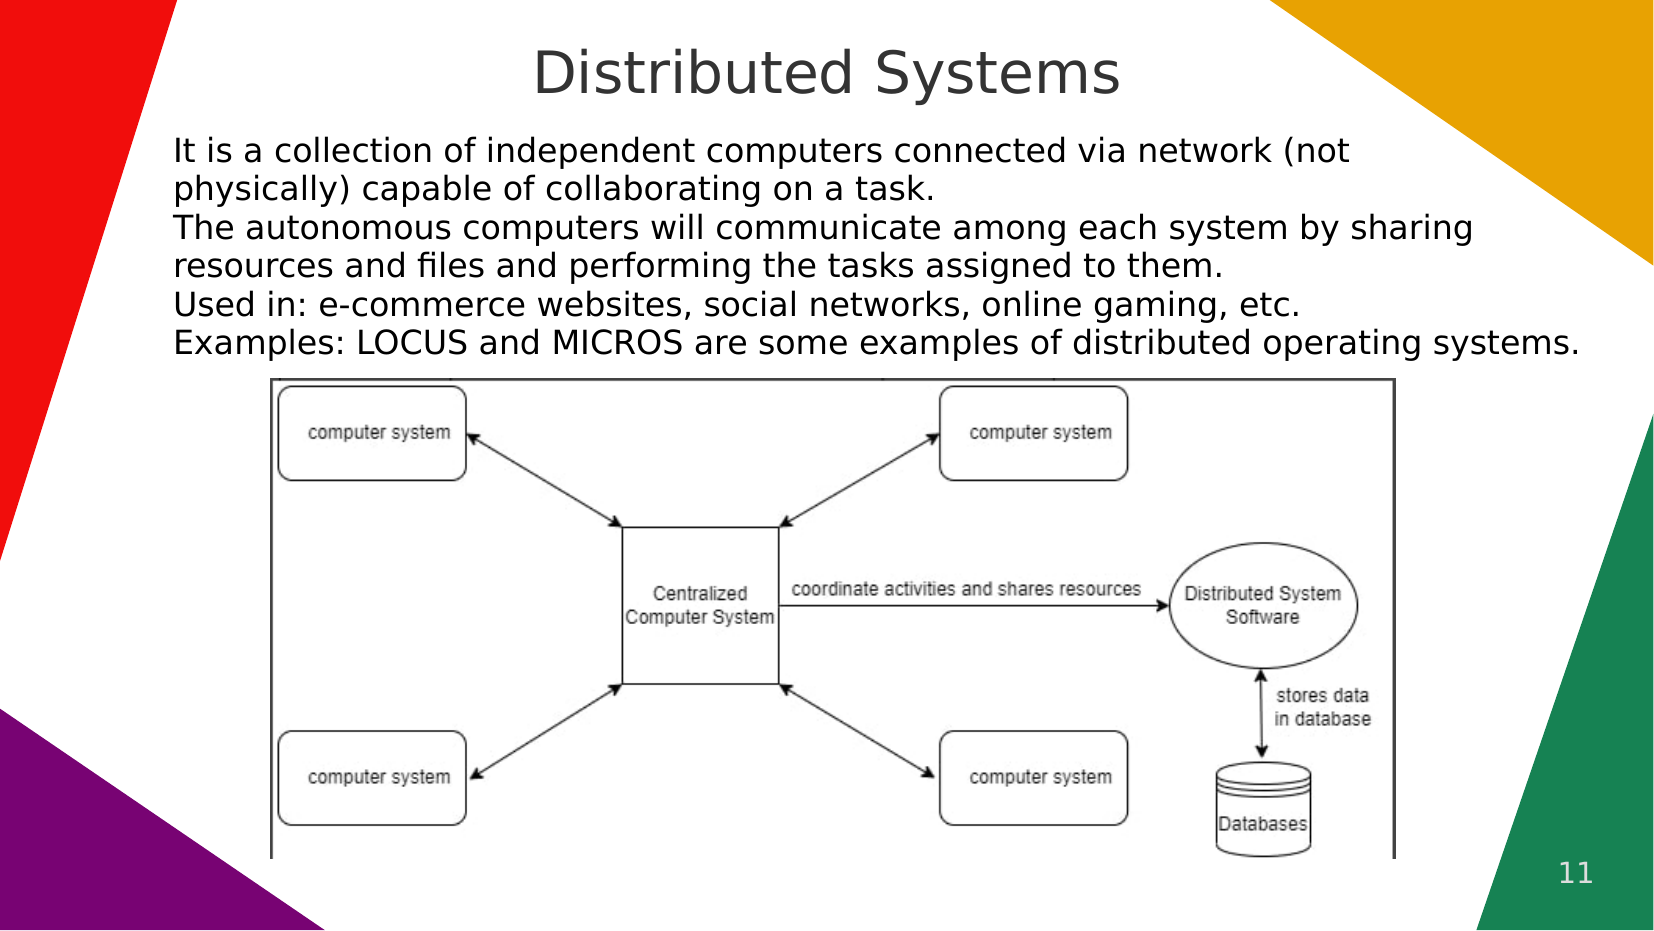

# Distributed Systems
It is a collection of independent computers connected via network (not
physically) capable of collaborating on a task.
The autonomous computers will communicate among each system by sharing
resources and files and performing the tasks assigned to them.
Used in: e-commerce websites, social networks, online gaming, etc.
Examples: LOCUS and MICROS are some examples of distributed operating systems.
11